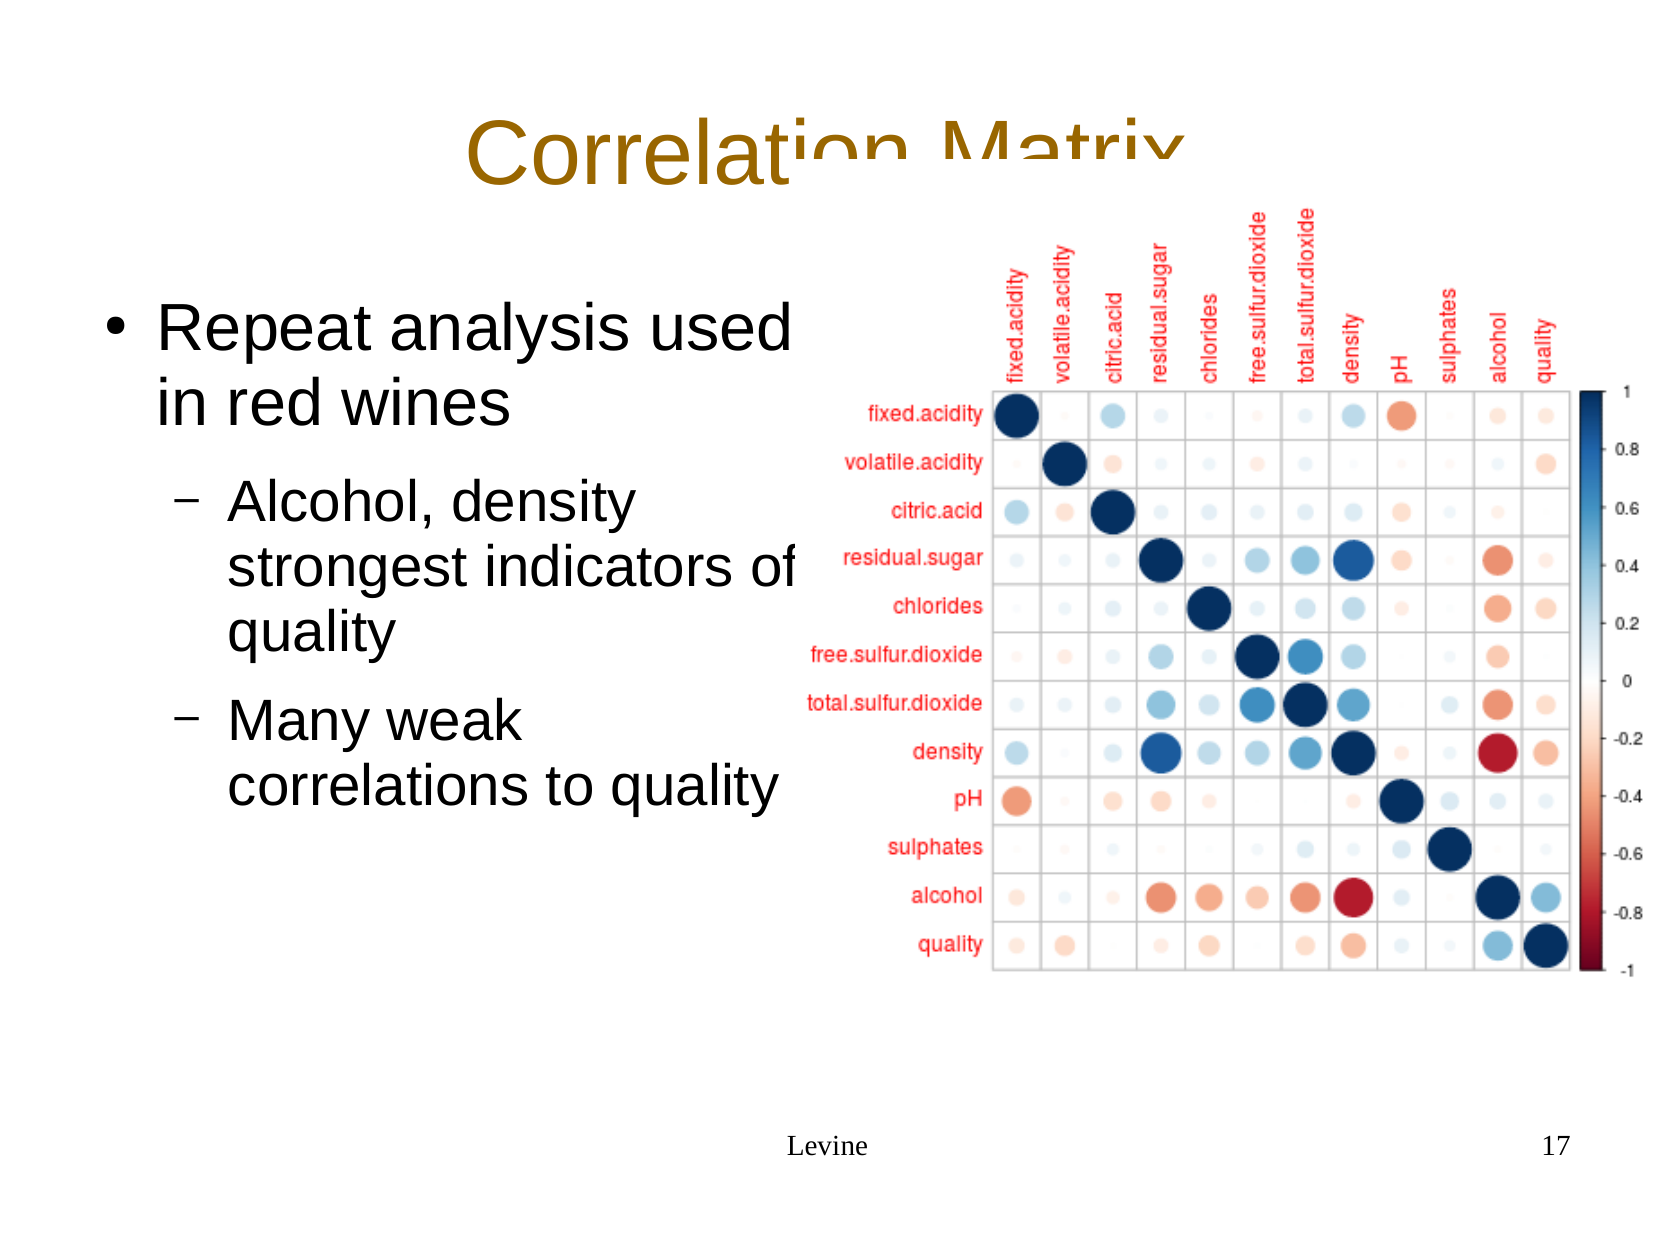

# Correlation Matrix
Repeat analysis used in red wines
Alcohol, density strongest indicators of quality
Many weak correlations to quality
Levine
17